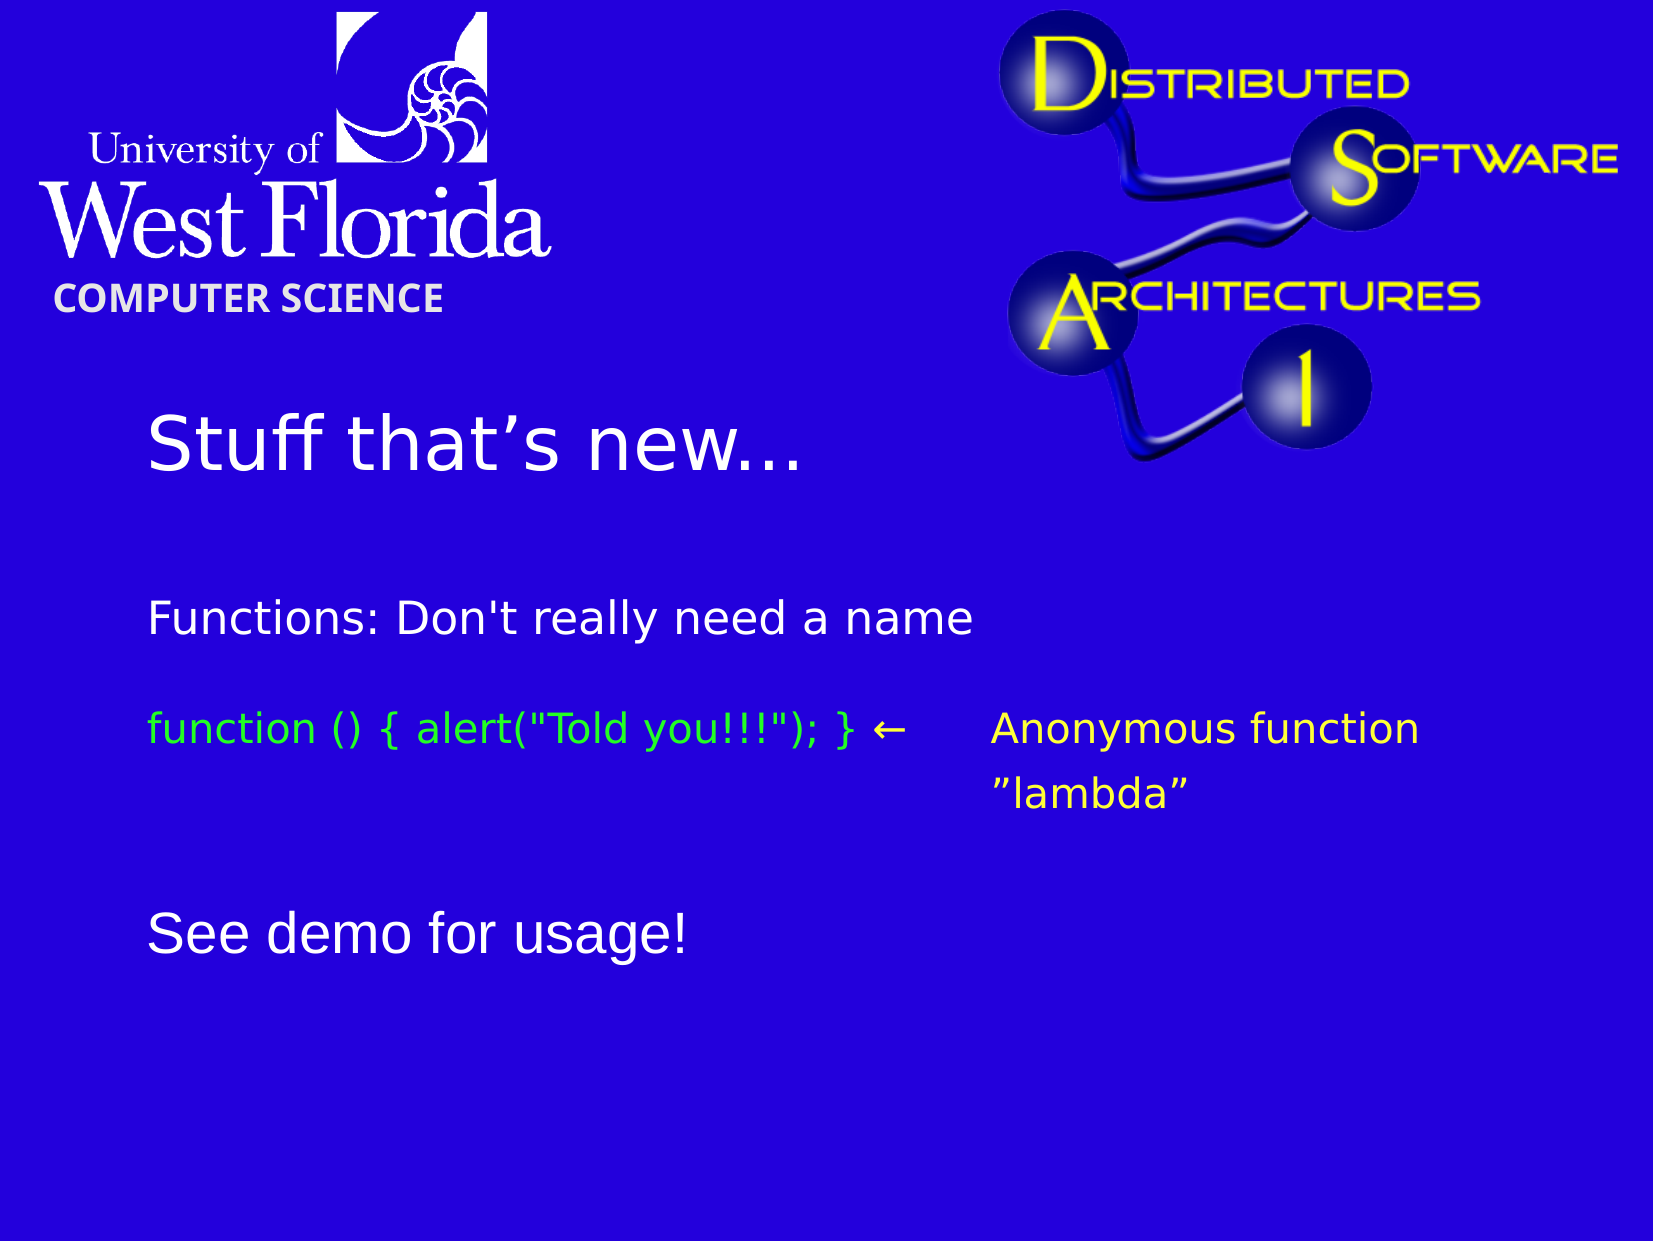

COMPUTER SCIENCE
Stuff that’s new...
Functions: Don't really need a name
function () { alert("Told you!!!"); } ← 	Anonymous function
						”lambda”
See demo for usage!